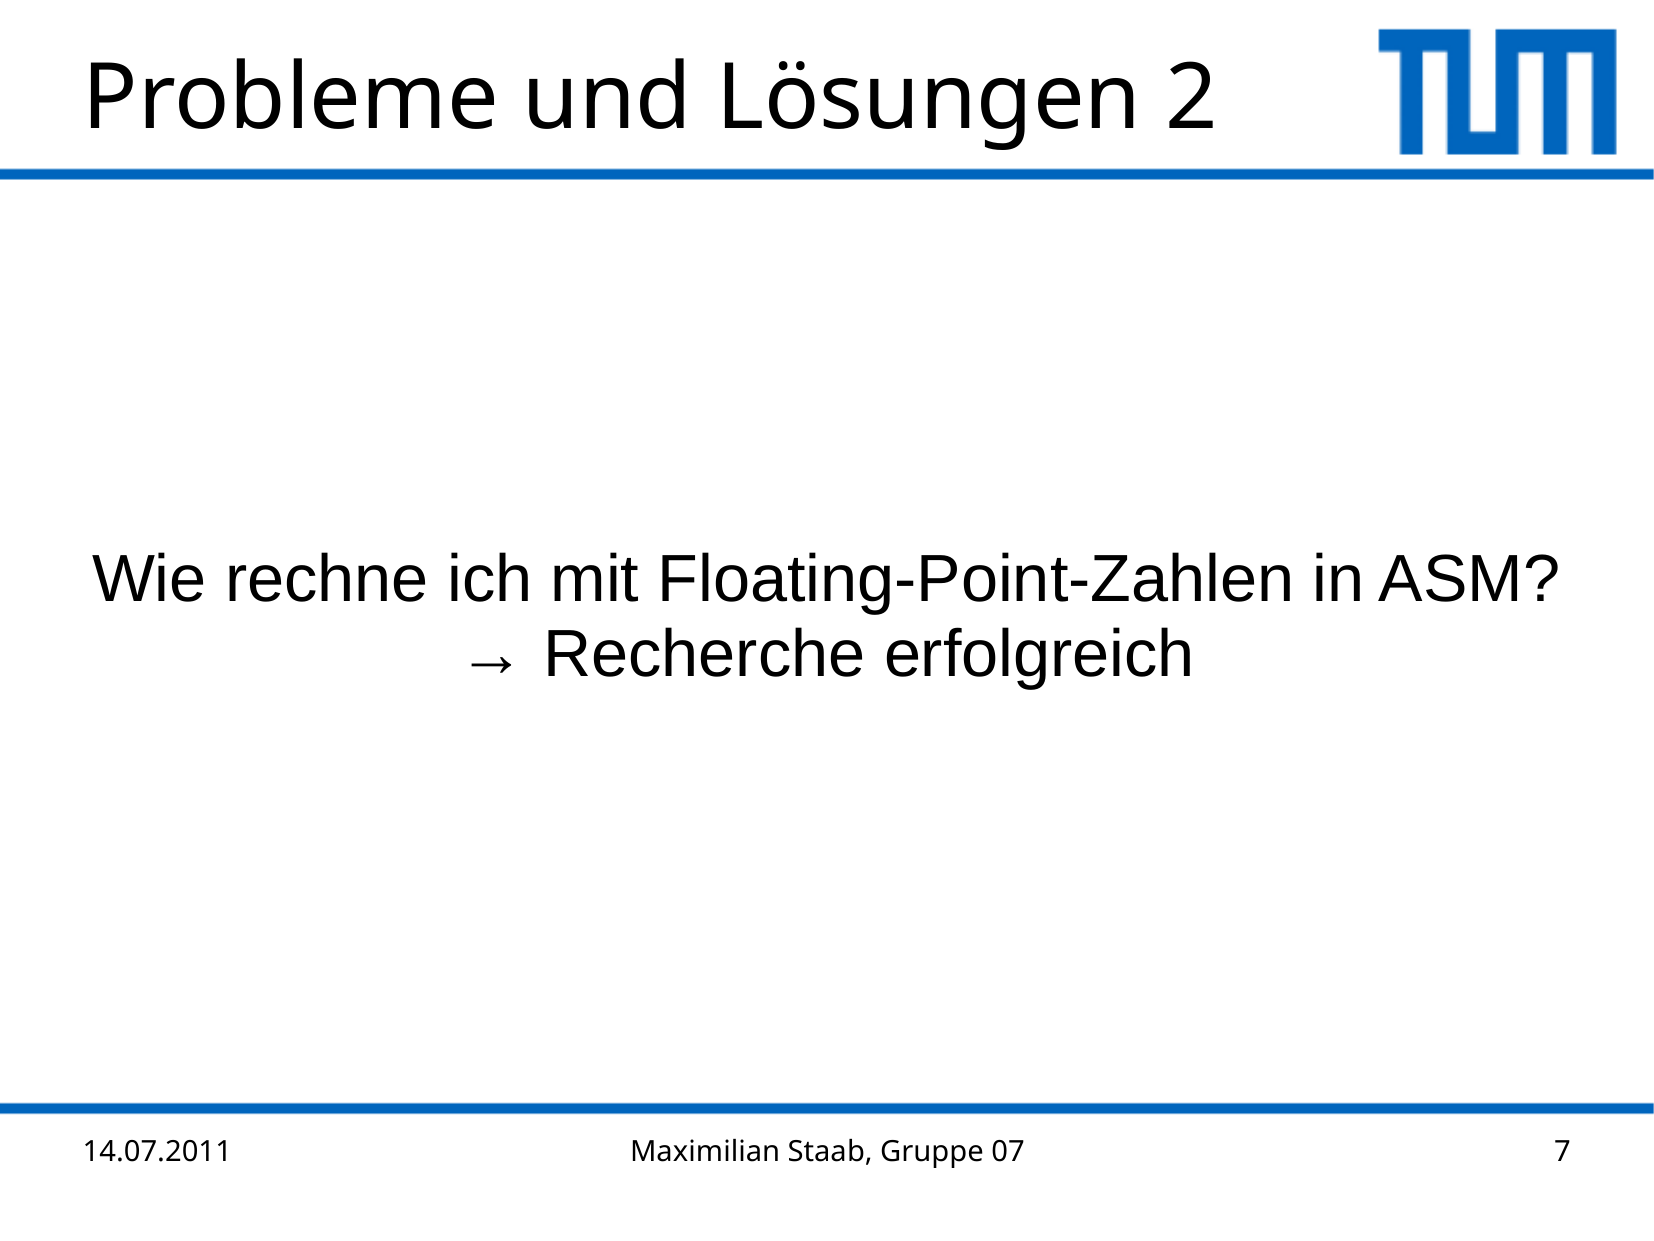

# Probleme und Lösungen 2
Wie rechne ich mit Floating-Point-Zahlen in ASM?
→ Recherche erfolgreich
14.07.2011
Maximilian Staab, Gruppe 07
7